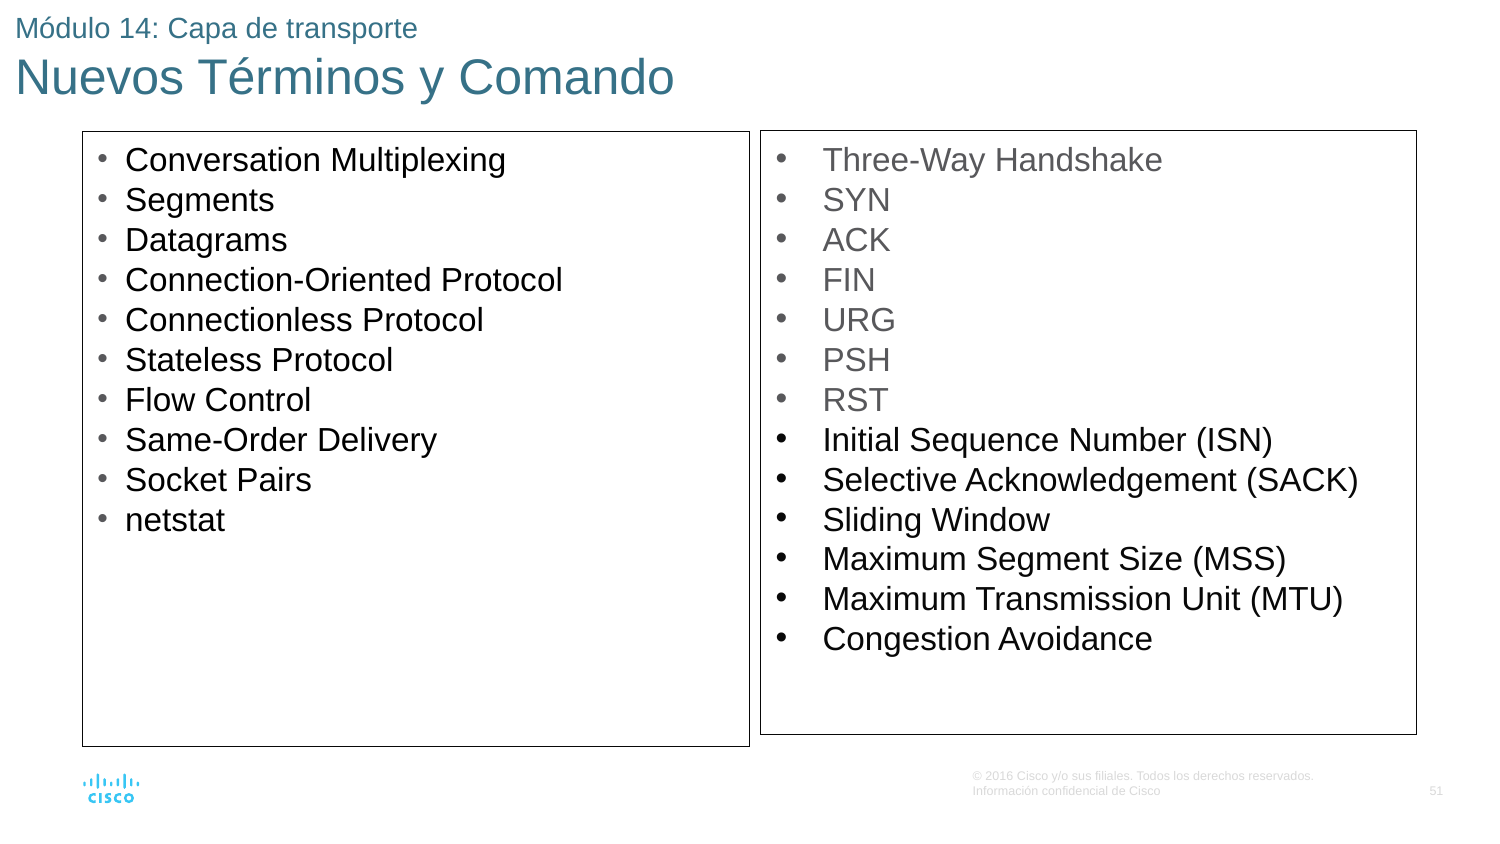

# Módulo 14: Capa de transporte Nuevos Términos y Comando
Conversation Multiplexing
Segments
Datagrams
Connection-Oriented Protocol
Connectionless Protocol
Stateless Protocol
Flow Control
Same-Order Delivery
Socket Pairs
netstat
Three-Way Handshake
SYN
ACK
FIN
URG
PSH
RST
Initial Sequence Number (ISN)
Selective Acknowledgement (SACK)
Sliding Window
Maximum Segment Size (MSS)
Maximum Transmission Unit (MTU)
Congestion Avoidance